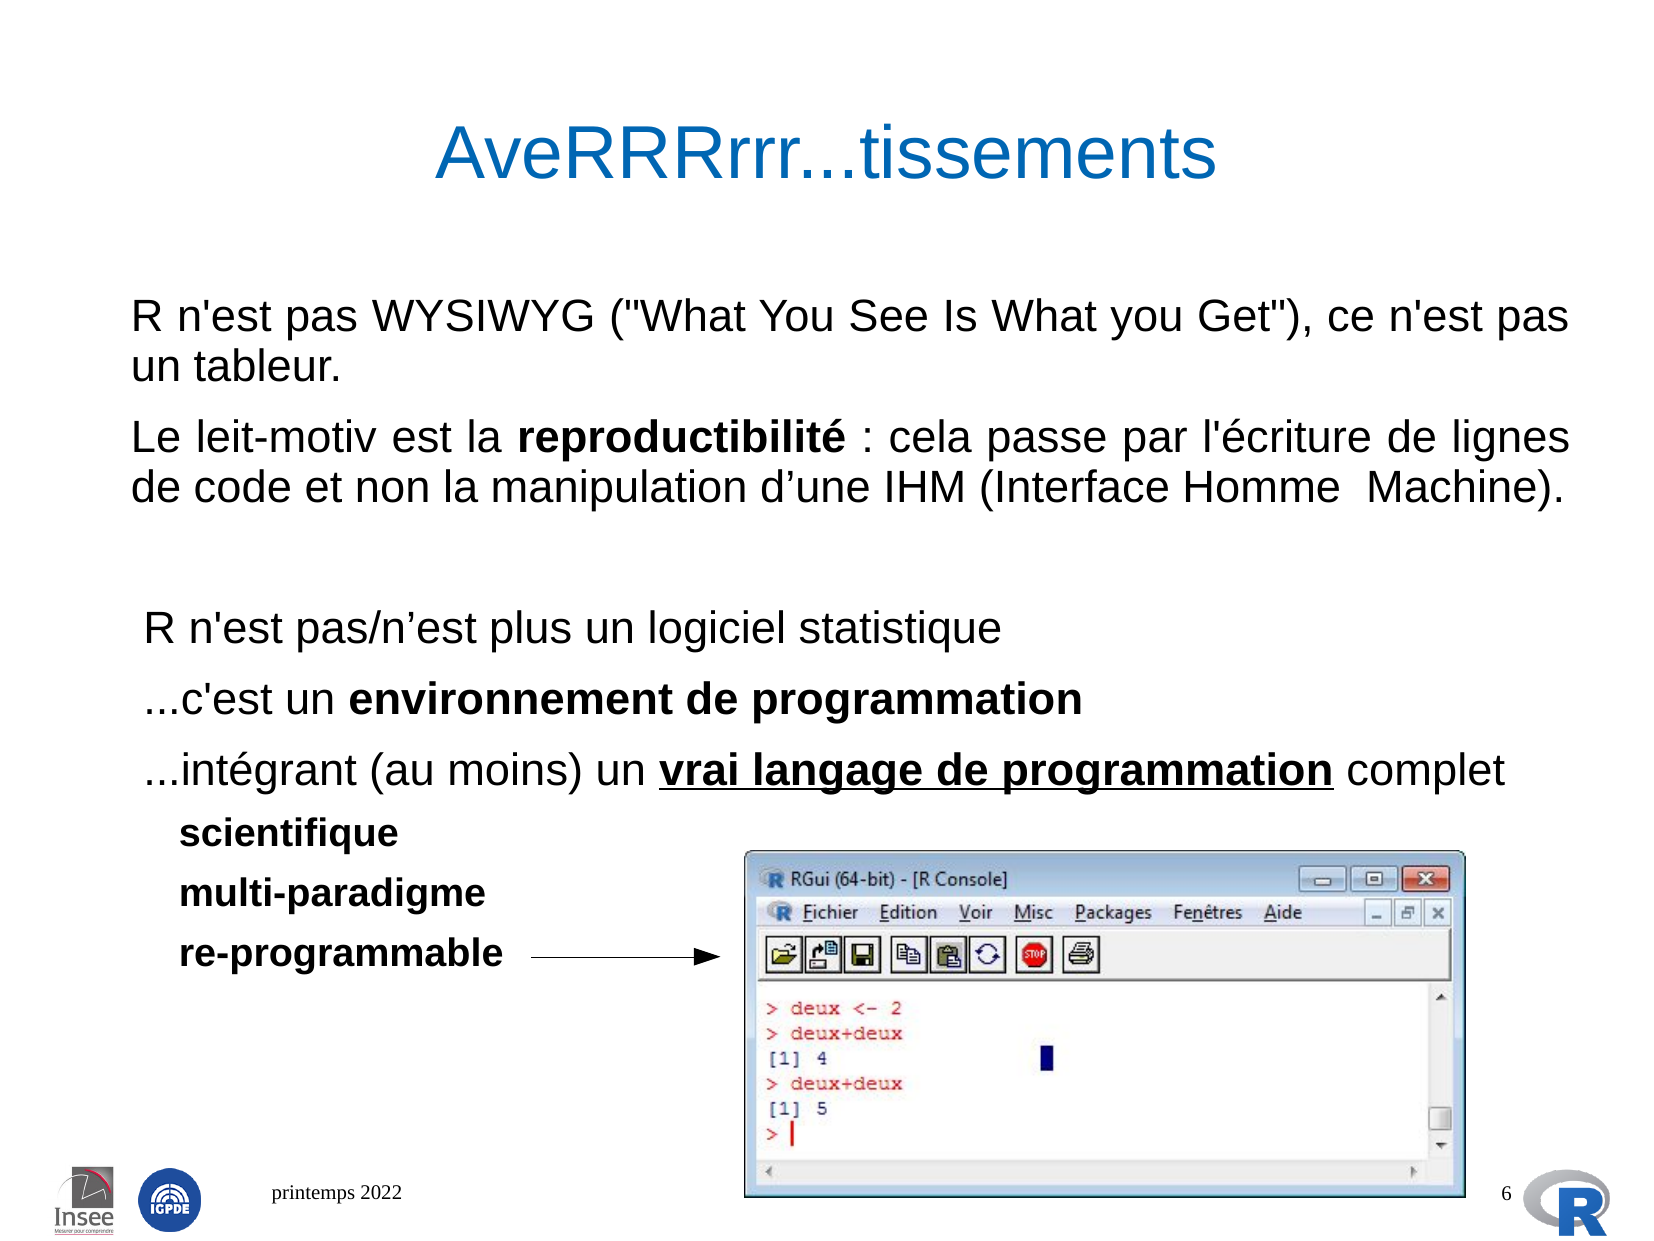

# AveRRRrrr...tissements
R n'est pas WYSIWYG ("What You See Is What you Get"), ce n'est pas un tableur.
Le leit-motiv est la reproductibilité : cela passe par l'écriture de lignes de code et non la manipulation d’une IHM (Interface Homme Machine).
 R n'est pas/n’est plus un logiciel statistique
 ...c'est un environnement de programmation
 ...intégrant (au moins) un vrai langage de programmation complet
scientifique
multi-paradigme
re-programmable
printemps 2022
6